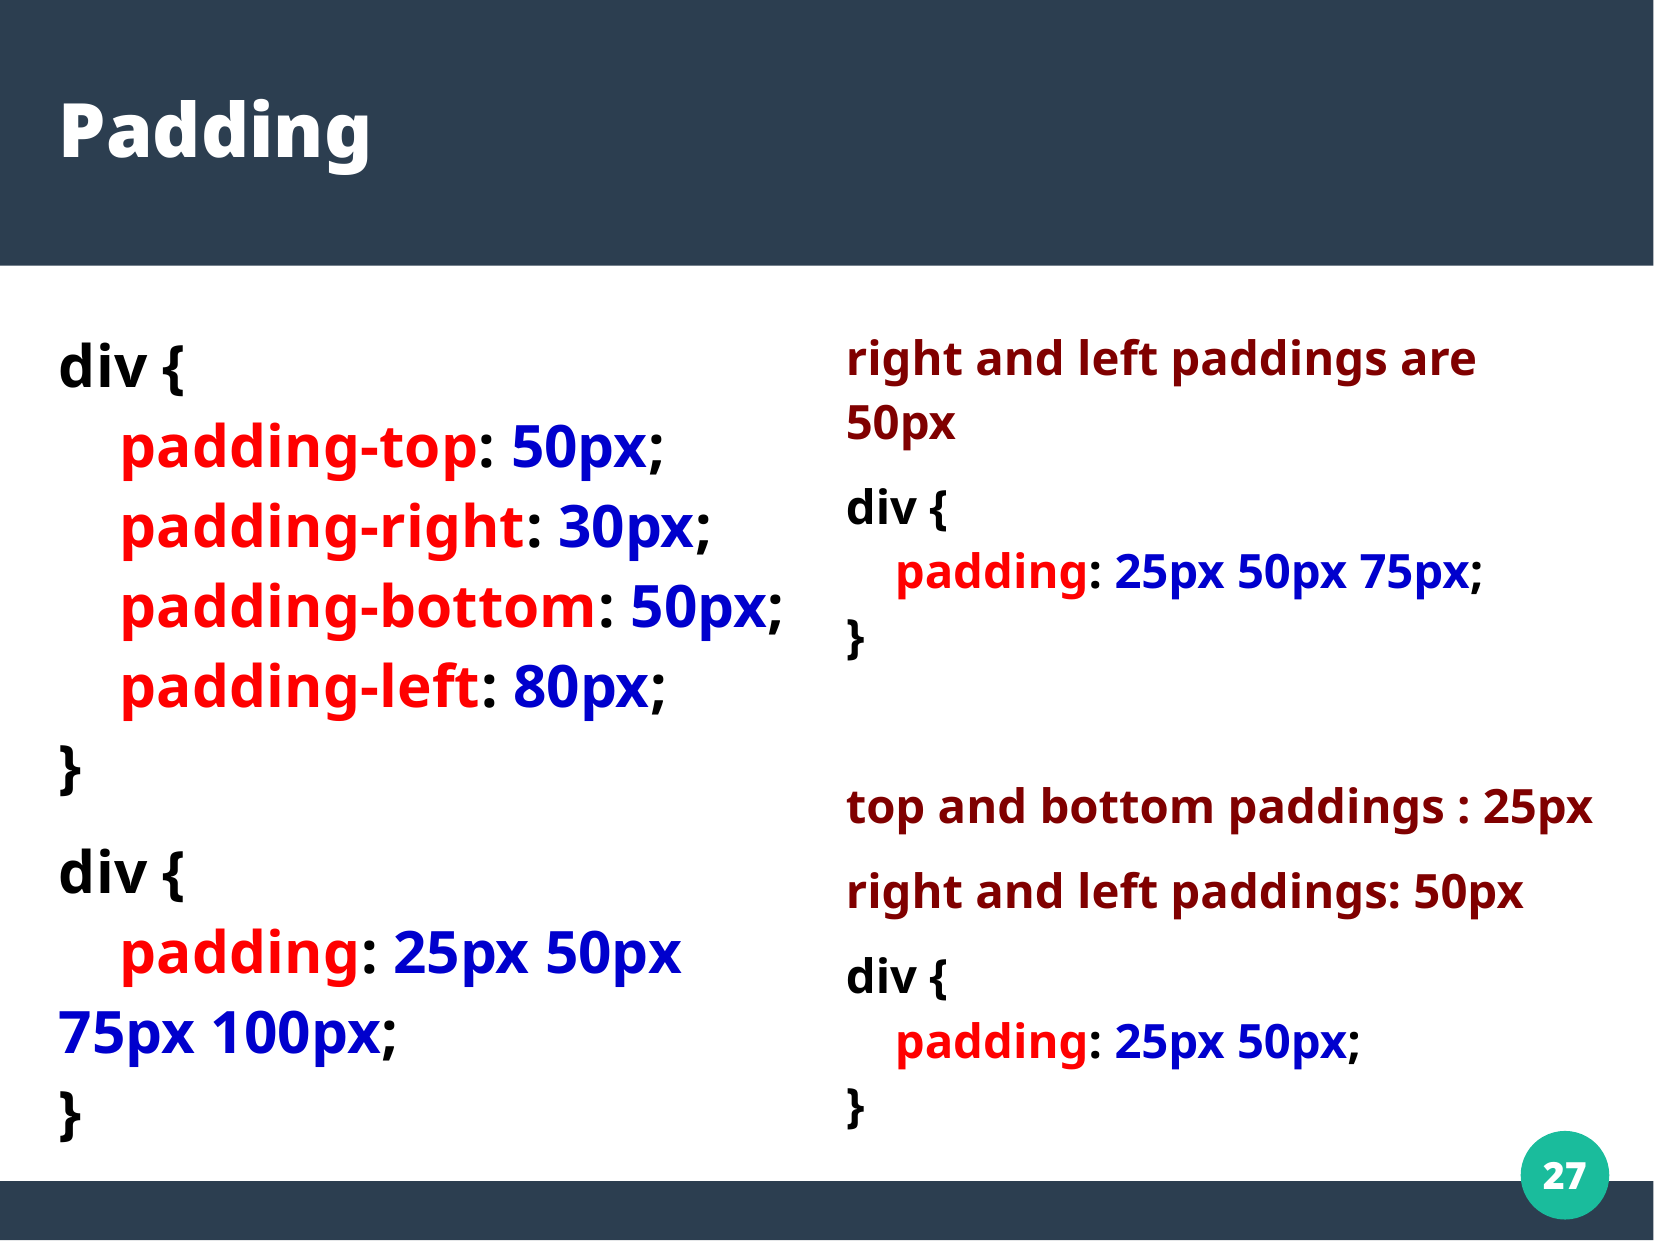

# Padding
div {
    padding-top: 50px;
    padding-right: 30px;
    padding-bottom: 50px;
    padding-left: 80px;
}
div {
    padding: 25px 50px 75px 100px;
}
right and left paddings are 50px
div {
    padding: 25px 50px 75px;
}
top and bottom paddings : 25px
right and left paddings: 50px
div {
    padding: 25px 50px;
}
27